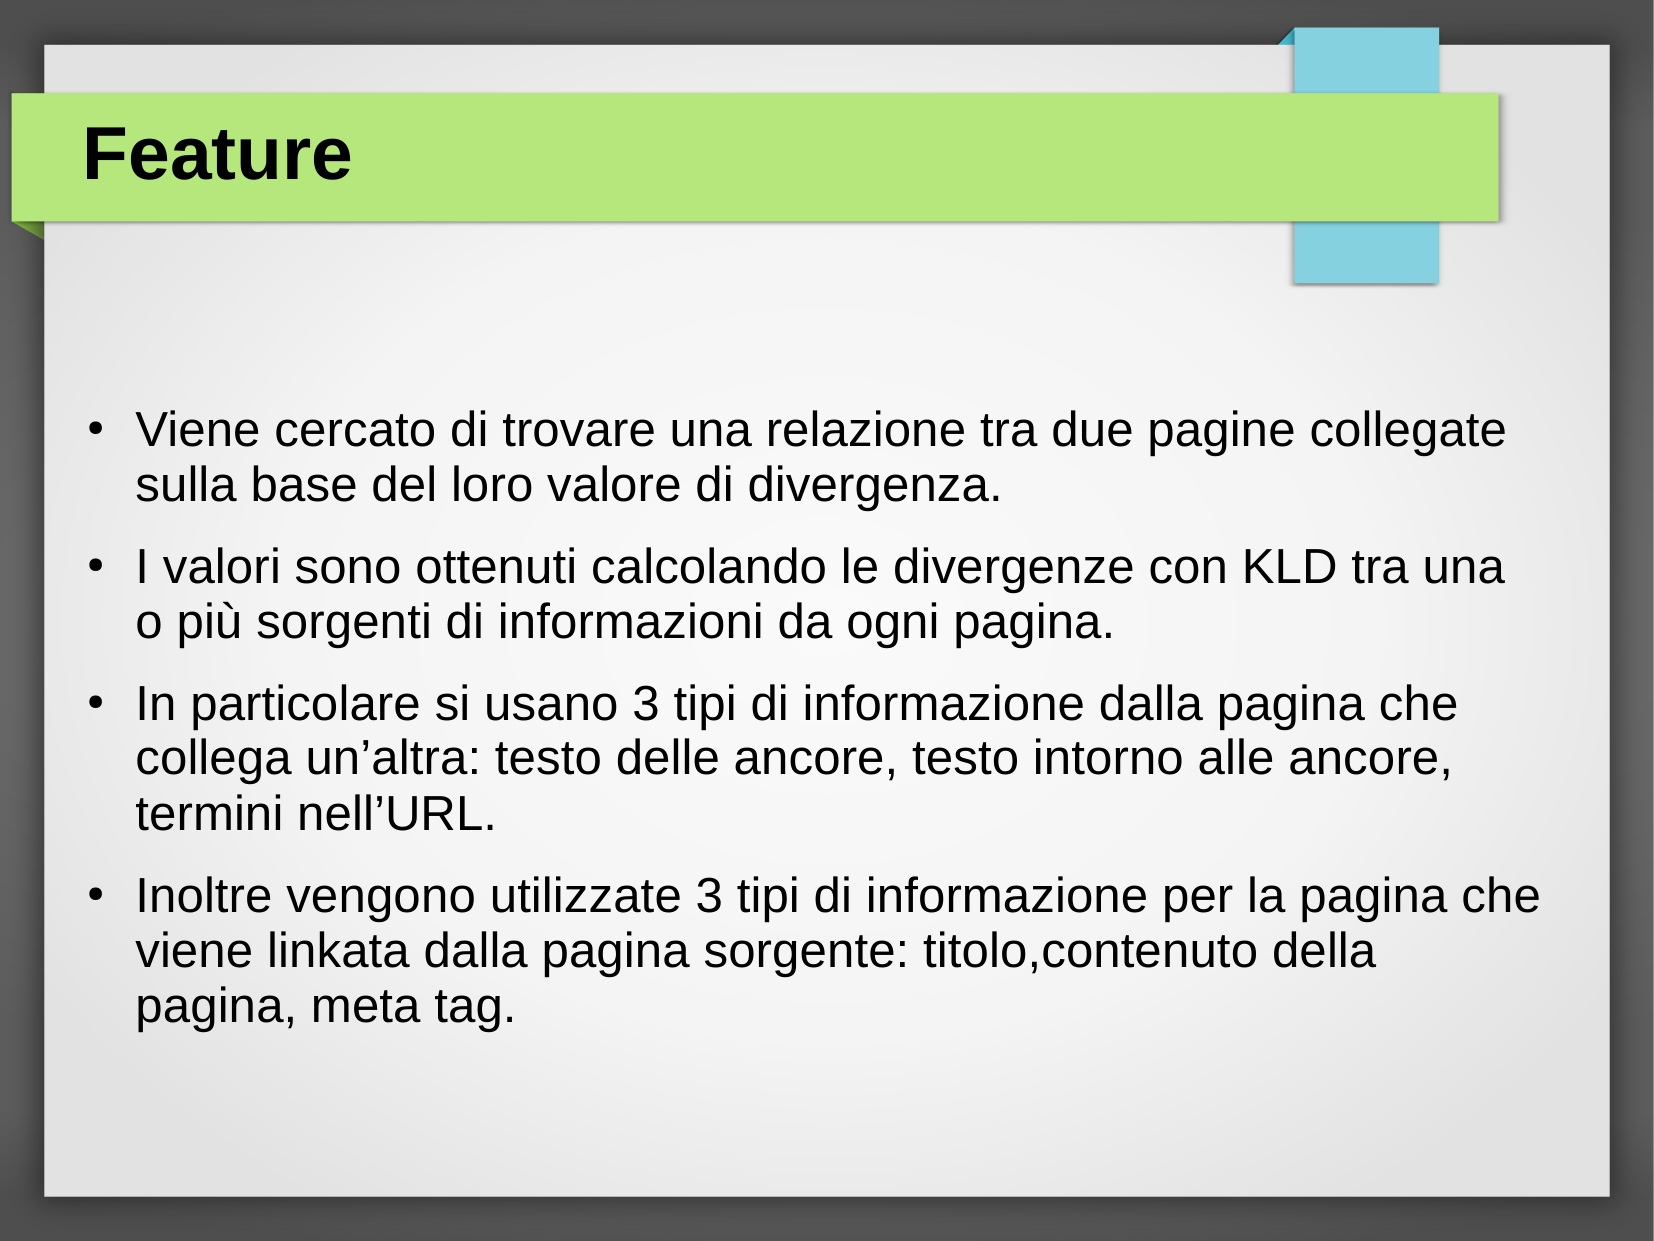

# Feature
Viene cercato di trovare una relazione tra due pagine collegate sulla base del loro valore di divergenza.
I valori sono ottenuti calcolando le divergenze con KLD tra una o più sorgenti di informazioni da ogni pagina.
In particolare si usano 3 tipi di informazione dalla pagina che collega un’altra: testo delle ancore, testo intorno alle ancore, termini nell’URL.
Inoltre vengono utilizzate 3 tipi di informazione per la pagina che viene linkata dalla pagina sorgente: titolo,contenuto della pagina, meta tag.